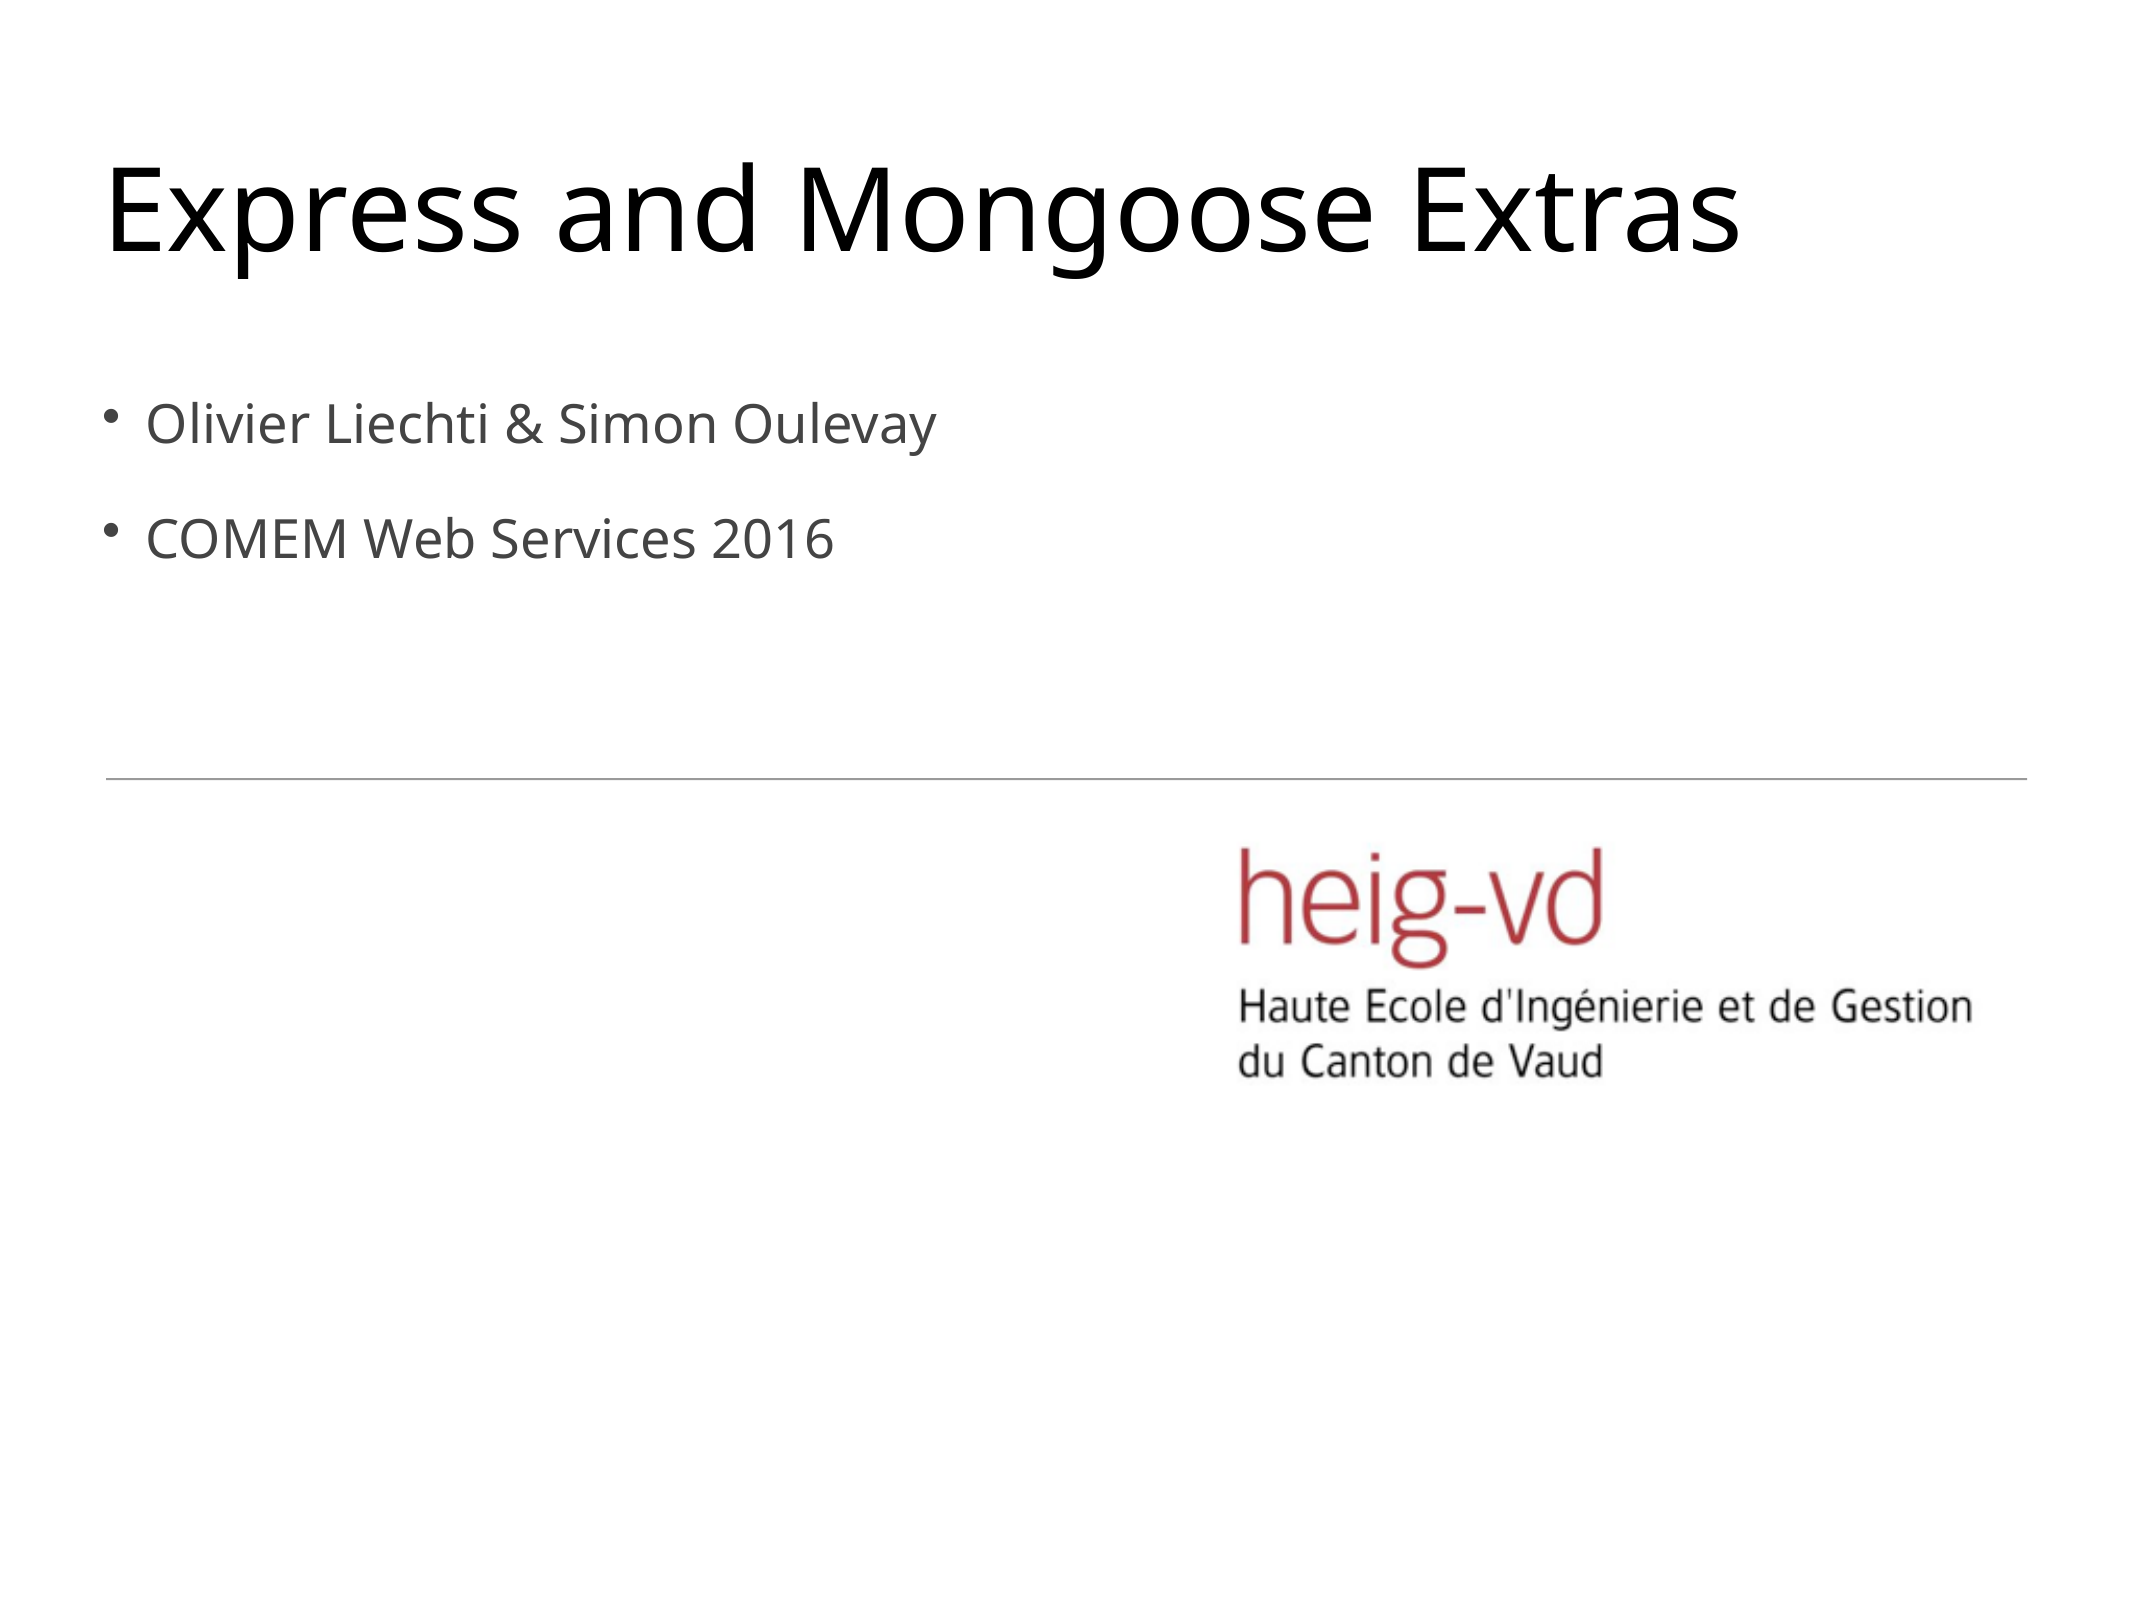

# Express and Mongoose Extras
Olivier Liechti & Simon Oulevay
COMEM Web Services 2016